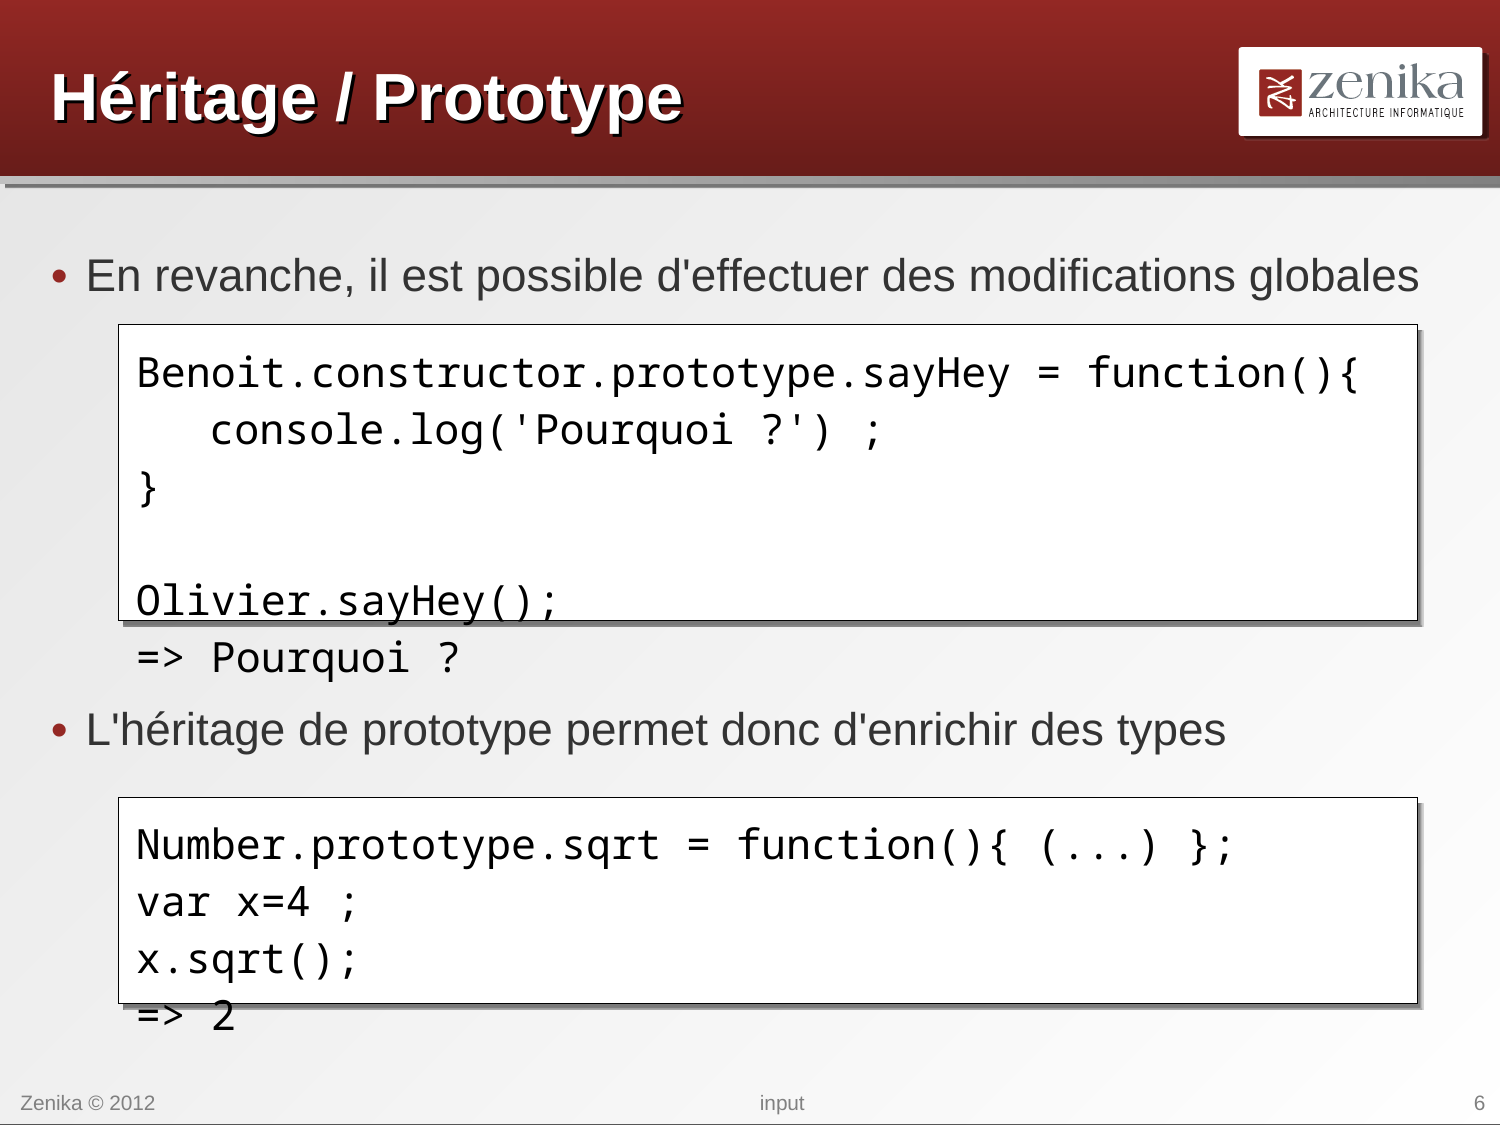

# Héritage / Prototype
En revanche, il est possible d'effectuer des modifications globales
L'héritage de prototype permet donc d'enrichir des types
Benoit.constructor.prototype.sayHey = function(){
	console.log('Pourquoi ?') ;
}
Olivier.sayHey();
=> Pourquoi ?
Number.prototype.sqrt = function(){ (...) };
var x=4 ;
x.sqrt();
=> 2